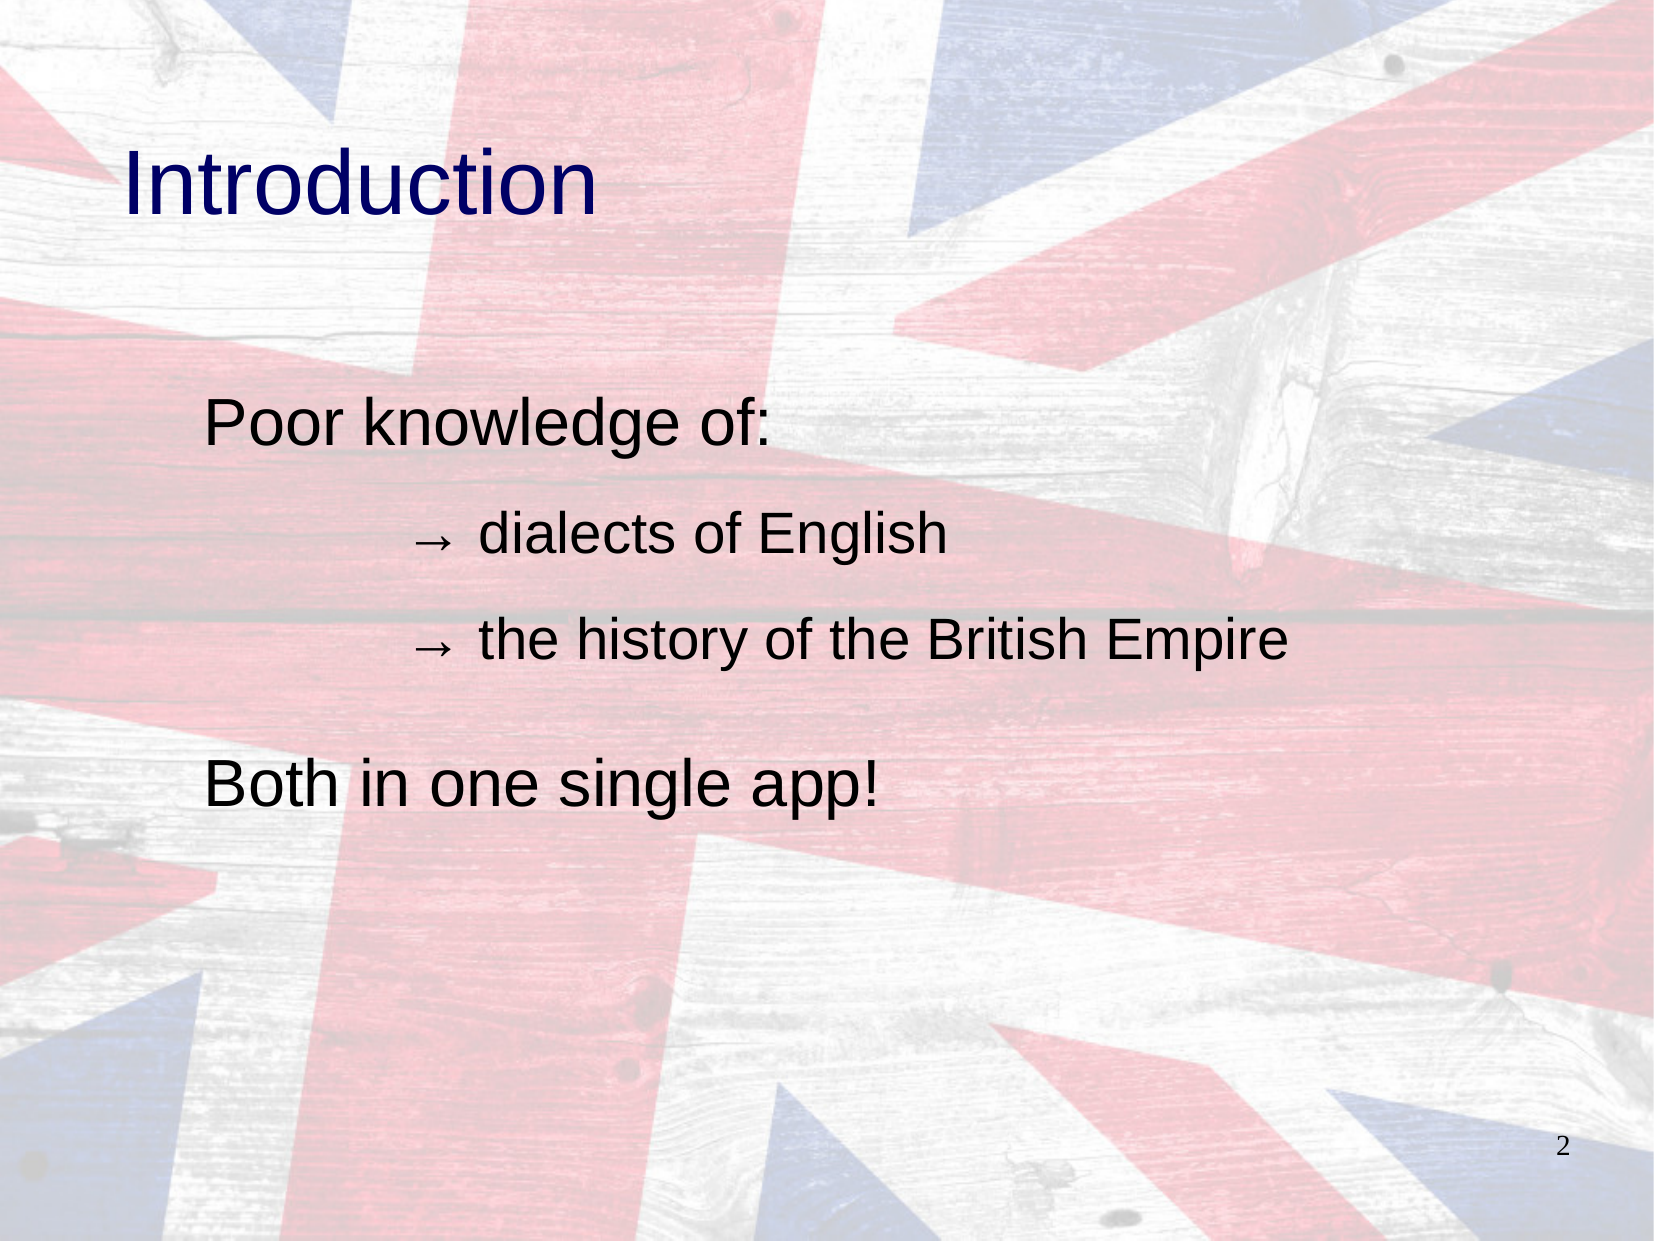

Introduction
Poor knowledge of:
→ dialects of English
→ the history of the British Empire
Both in one single app!
2